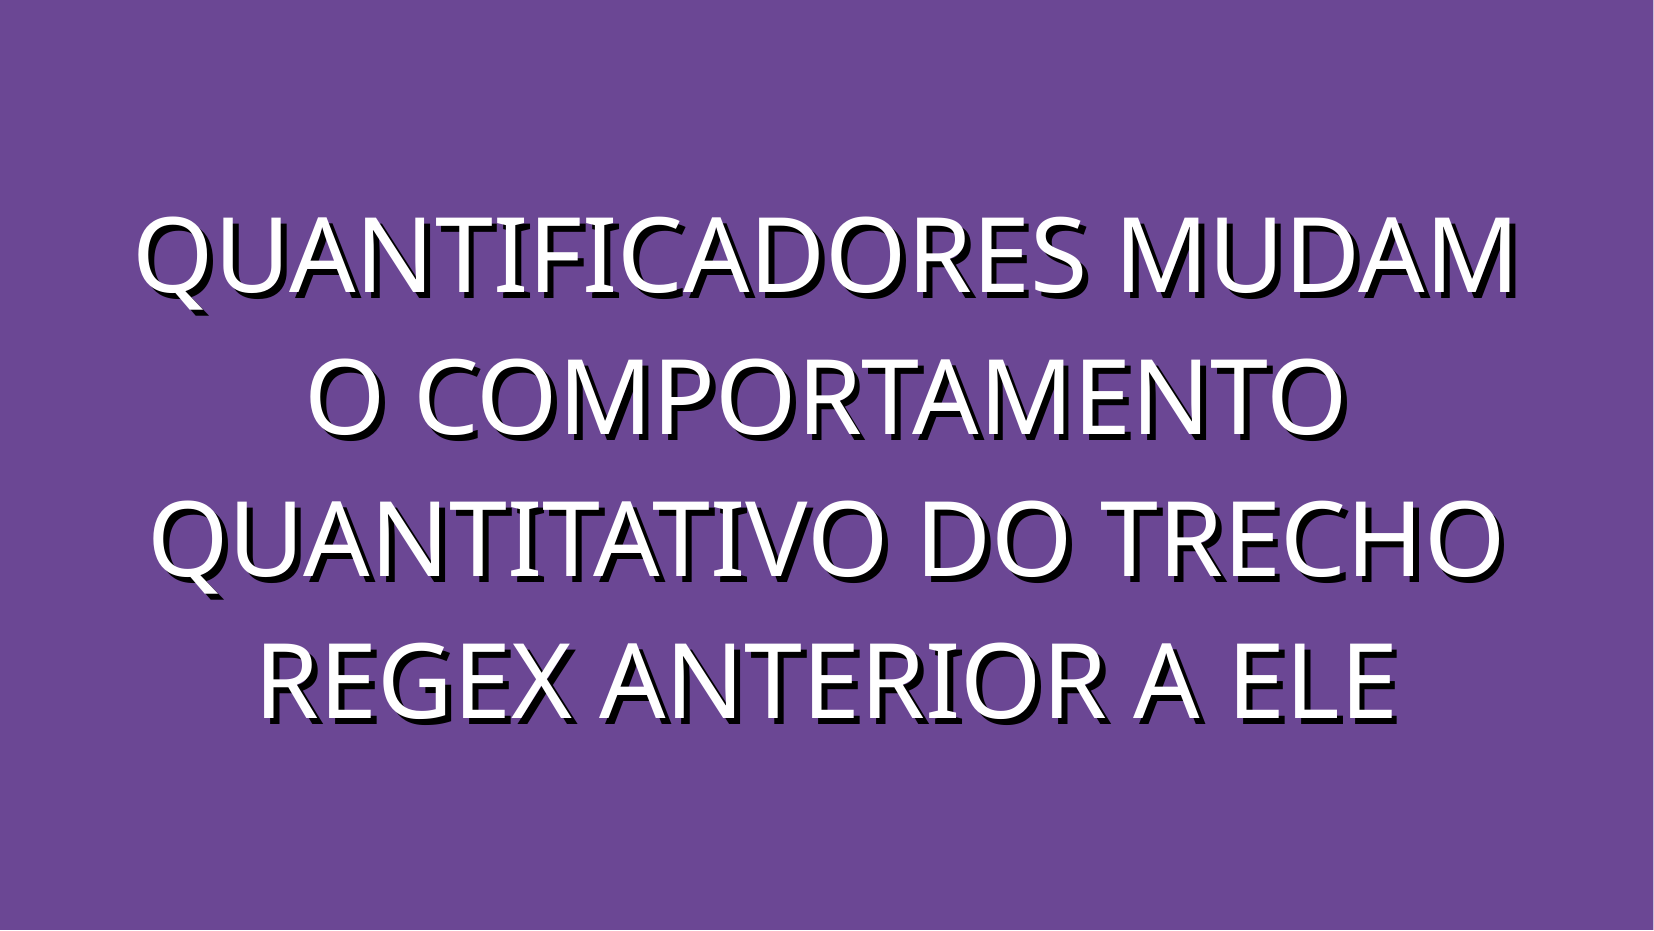

# QUANTIFICADORES MUDAM O COMPORTAMENTO QUANTITATIVO DO TRECHO REGEX ANTERIOR A ELE